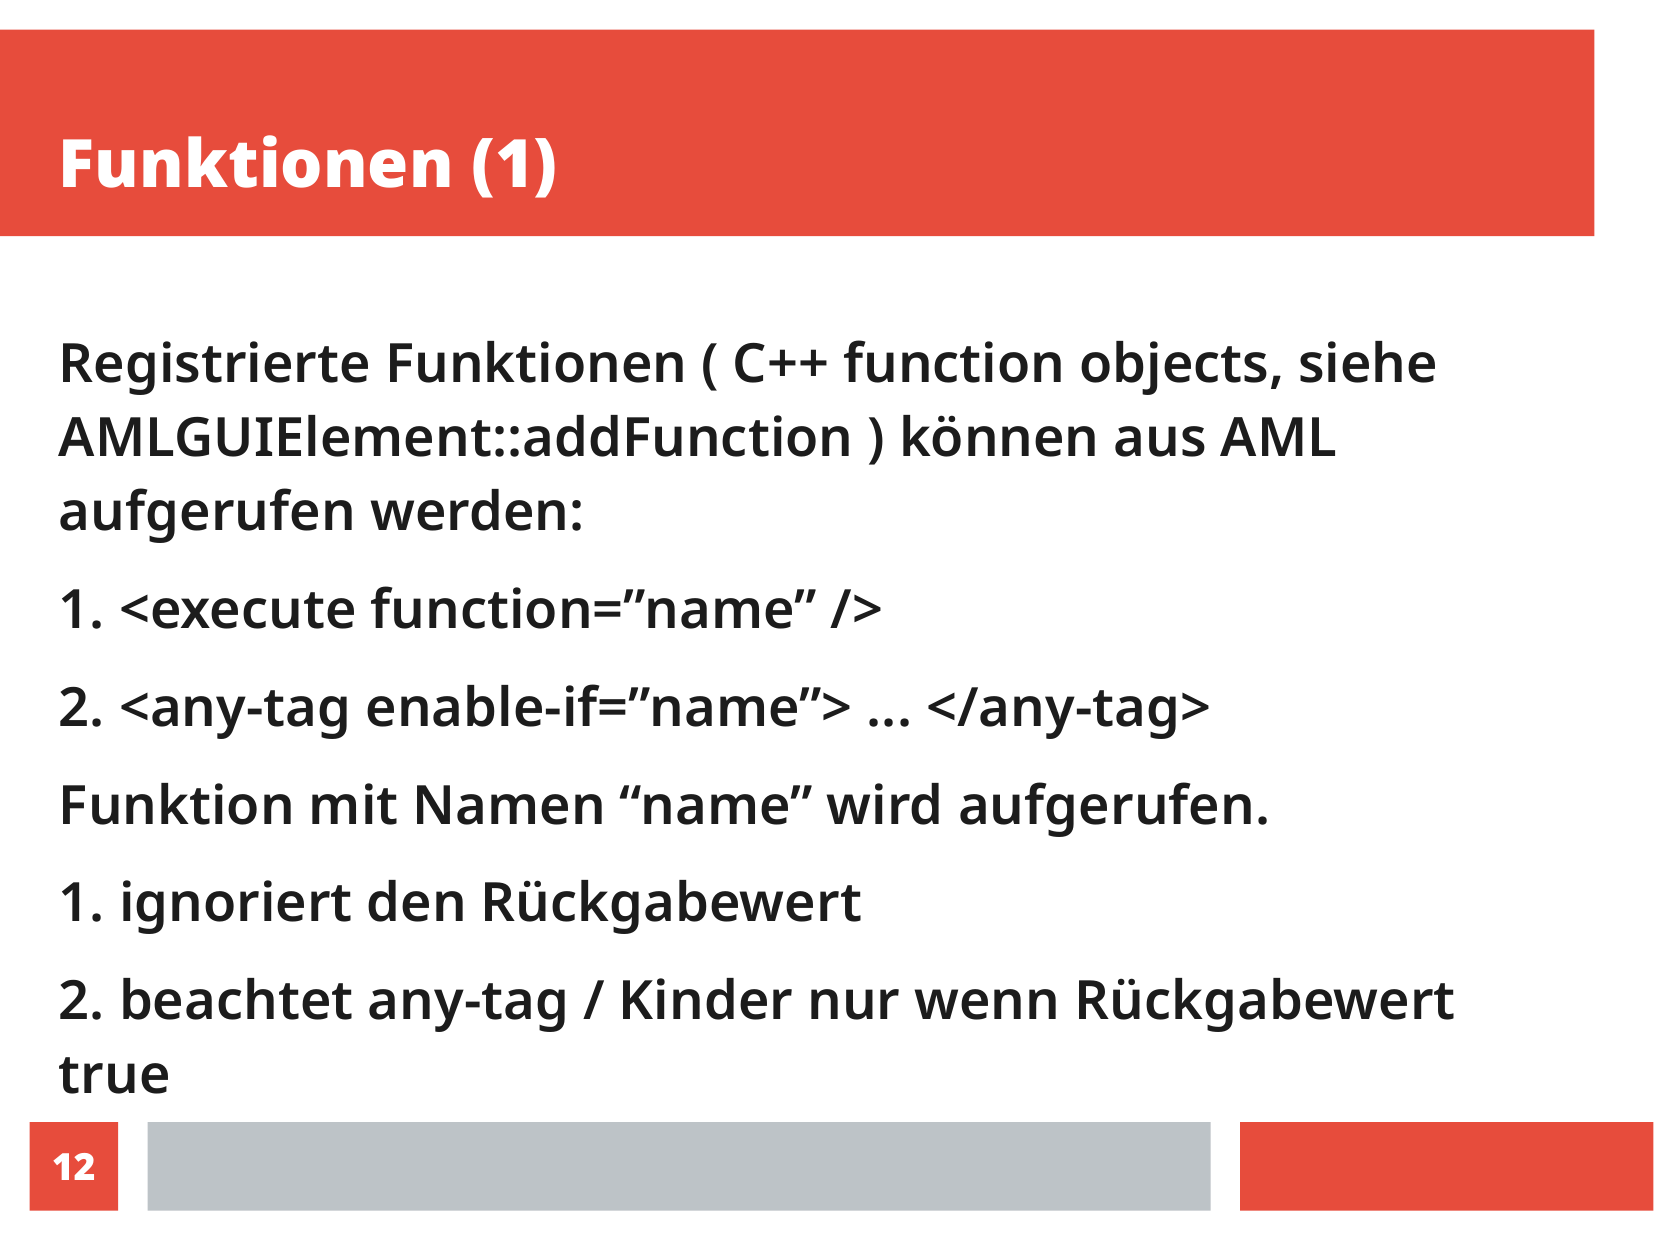

# Funktionen (1)
Registrierte Funktionen ( C++ function objects, siehe AMLGUIElement::addFunction ) können aus AML aufgerufen werden:
1. <execute function=”name” />
2. <any-tag enable-if=”name”> ... </any-tag>
Funktion mit Namen “name” wird aufgerufen.
1. ignoriert den Rückgabewert
2. beachtet any-tag / Kinder nur wenn Rückgabewert true
12